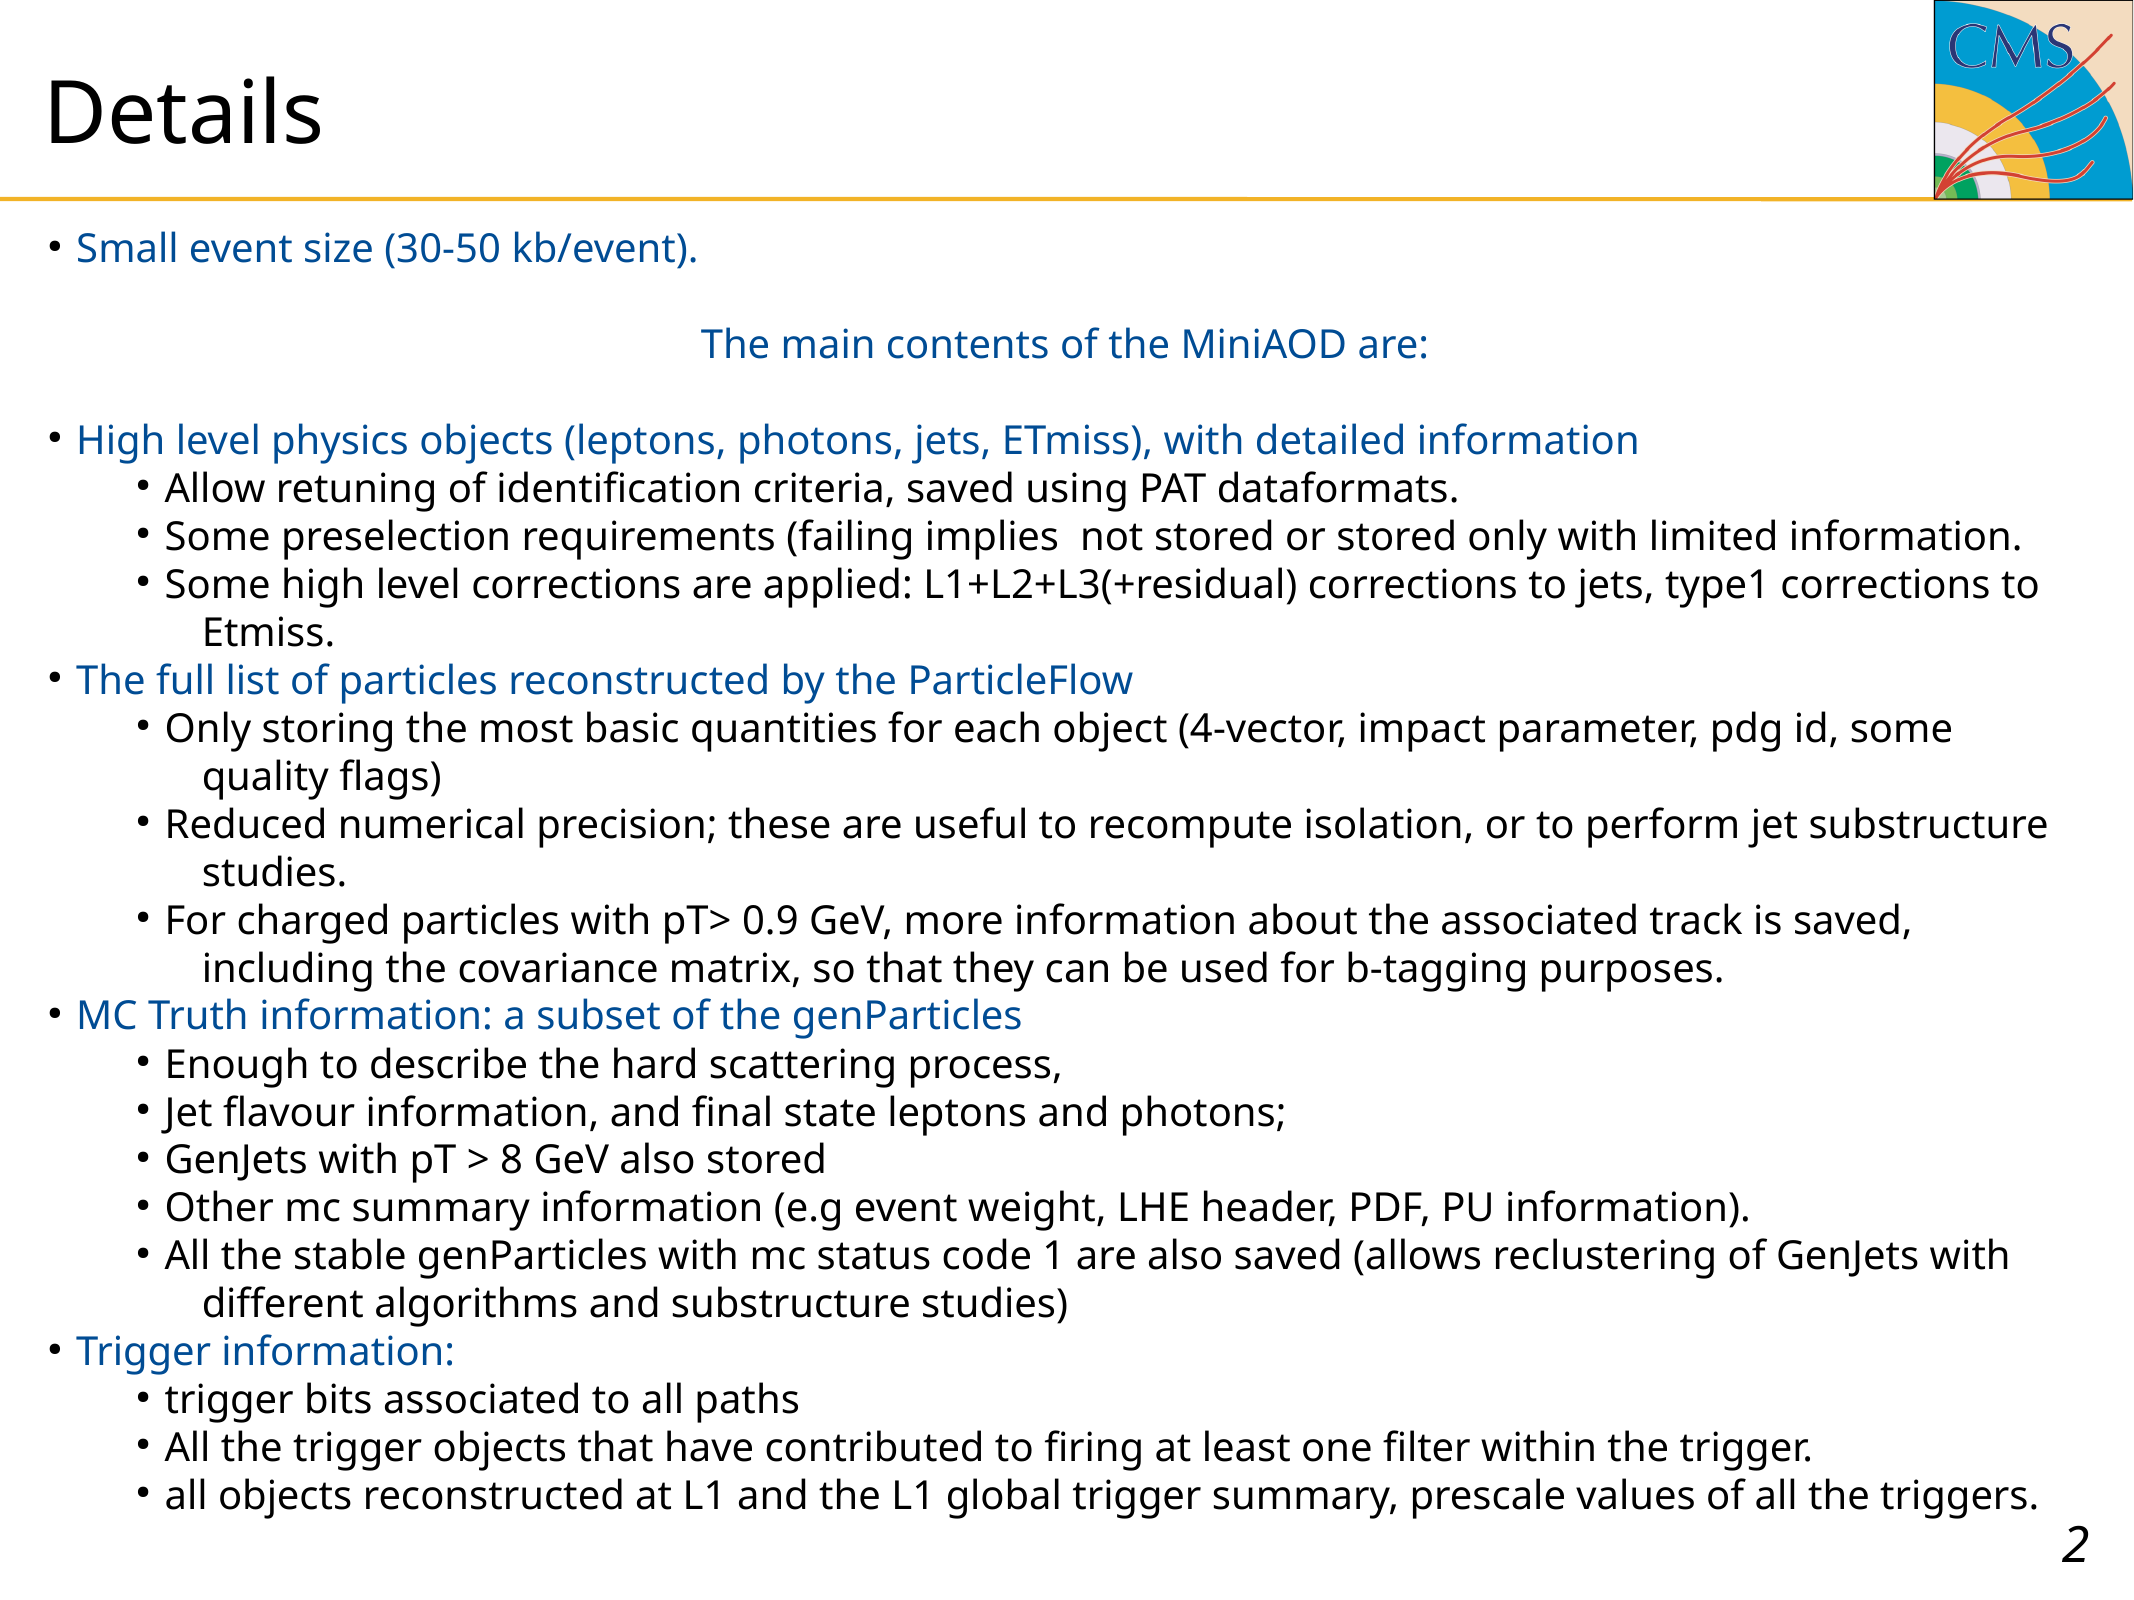

# Details
Small event size (30-50 kb/event).
The main contents of the MiniAOD are:
High level physics objects (leptons, photons, jets, ETmiss), with detailed information
Allow retuning of identification criteria, saved using PAT dataformats.
Some preselection requirements (failing implies not stored or stored only with limited information.
Some high level corrections are applied: L1+L2+L3(+residual) corrections to jets, type1 corrections to Etmiss.
The full list of particles reconstructed by the ParticleFlow
Only storing the most basic quantities for each object (4-vector, impact parameter, pdg id, some quality flags)
Reduced numerical precision; these are useful to recompute isolation, or to perform jet substructure studies.
For charged particles with pT> 0.9 GeV, more information about the associated track is saved, including the covariance matrix, so that they can be used for b-tagging purposes.
MC Truth information: a subset of the genParticles
Enough to describe the hard scattering process,
Jet flavour information, and final state leptons and photons;
GenJets with pT > 8 GeV also stored
Other mc summary information (e.g event weight, LHE header, PDF, PU information).
All the stable genParticles with mc status code 1 are also saved (allows reclustering of GenJets with different algorithms and substructure studies)
Trigger information:
trigger bits associated to all paths
All the trigger objects that have contributed to firing at least one filter within the trigger.
all objects reconstructed at L1 and the L1 global trigger summary, prescale values of all the triggers.
2